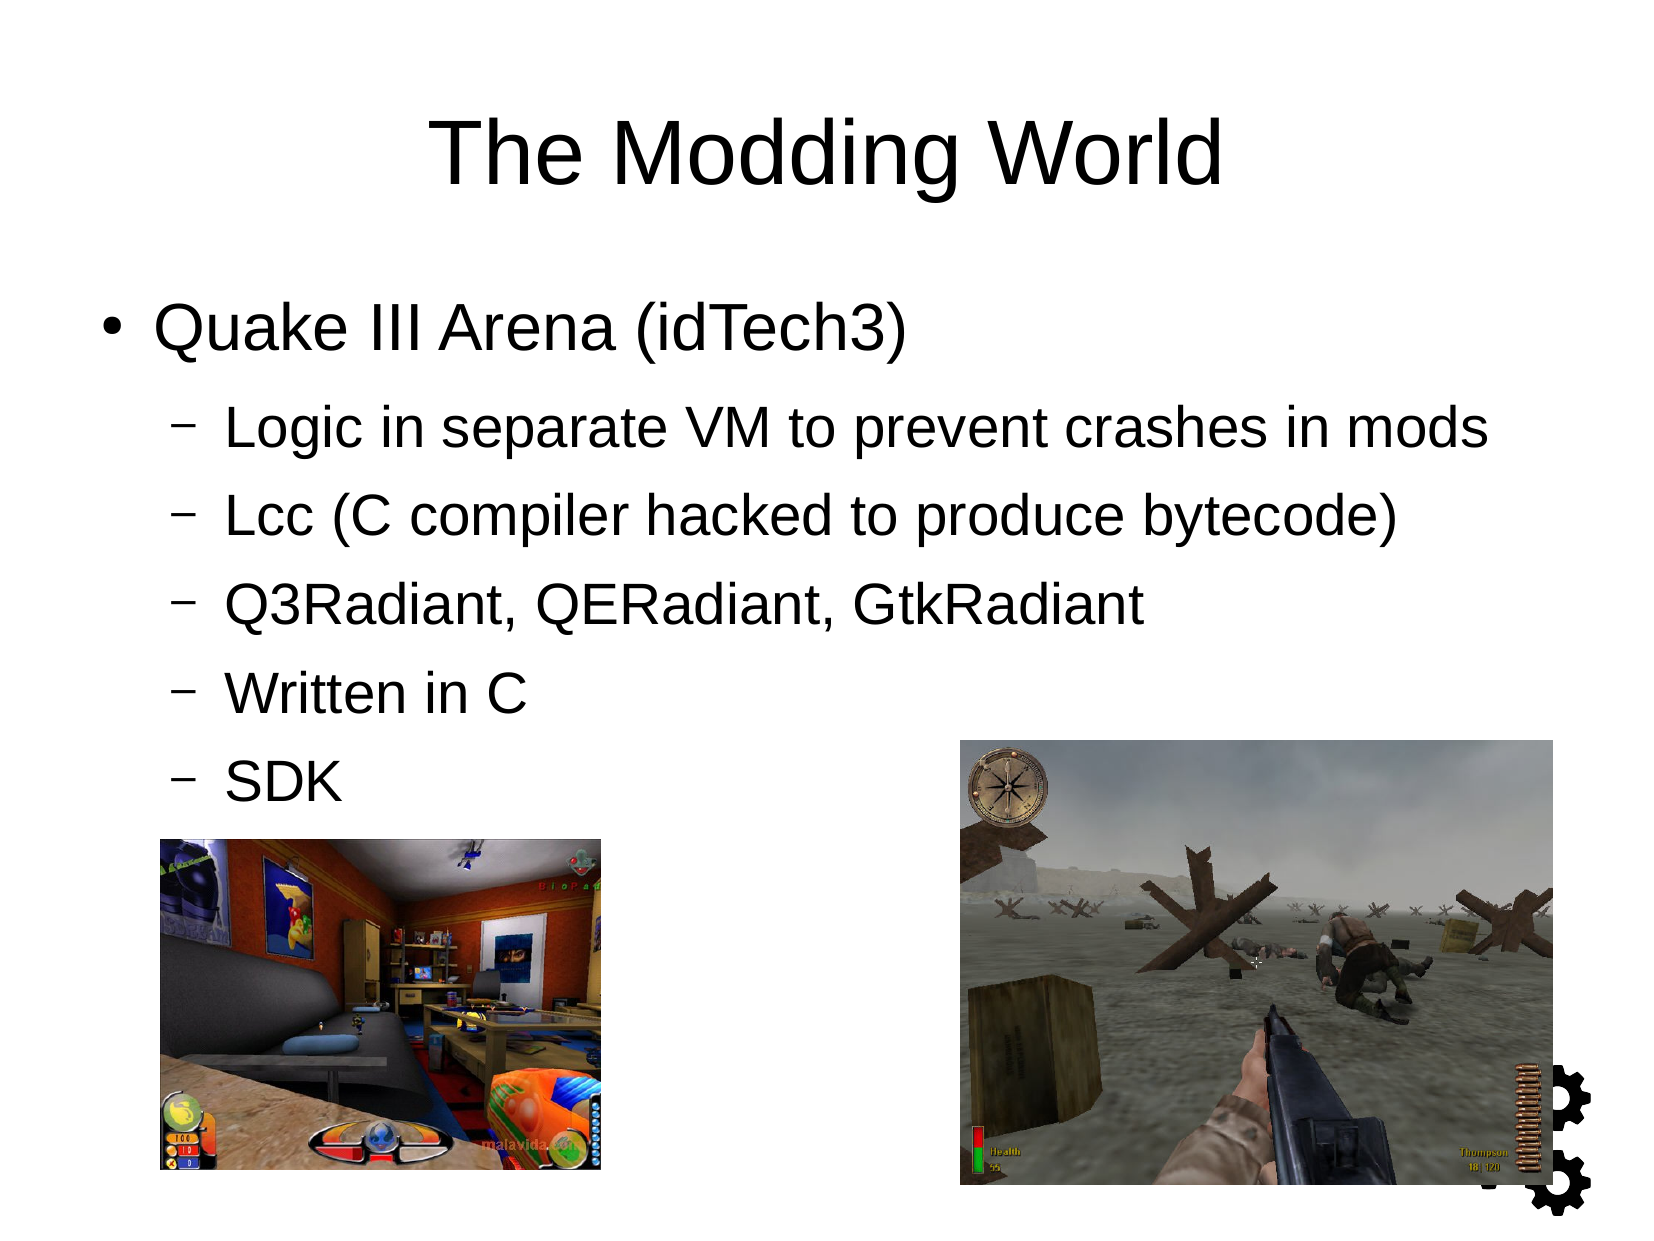

# The Modding World
Quake III Arena (idTech3)
Logic in separate VM to prevent crashes in mods
Lcc (C compiler hacked to produce bytecode)
Q3Radiant, QERadiant, GtkRadiant
Written in C
SDK